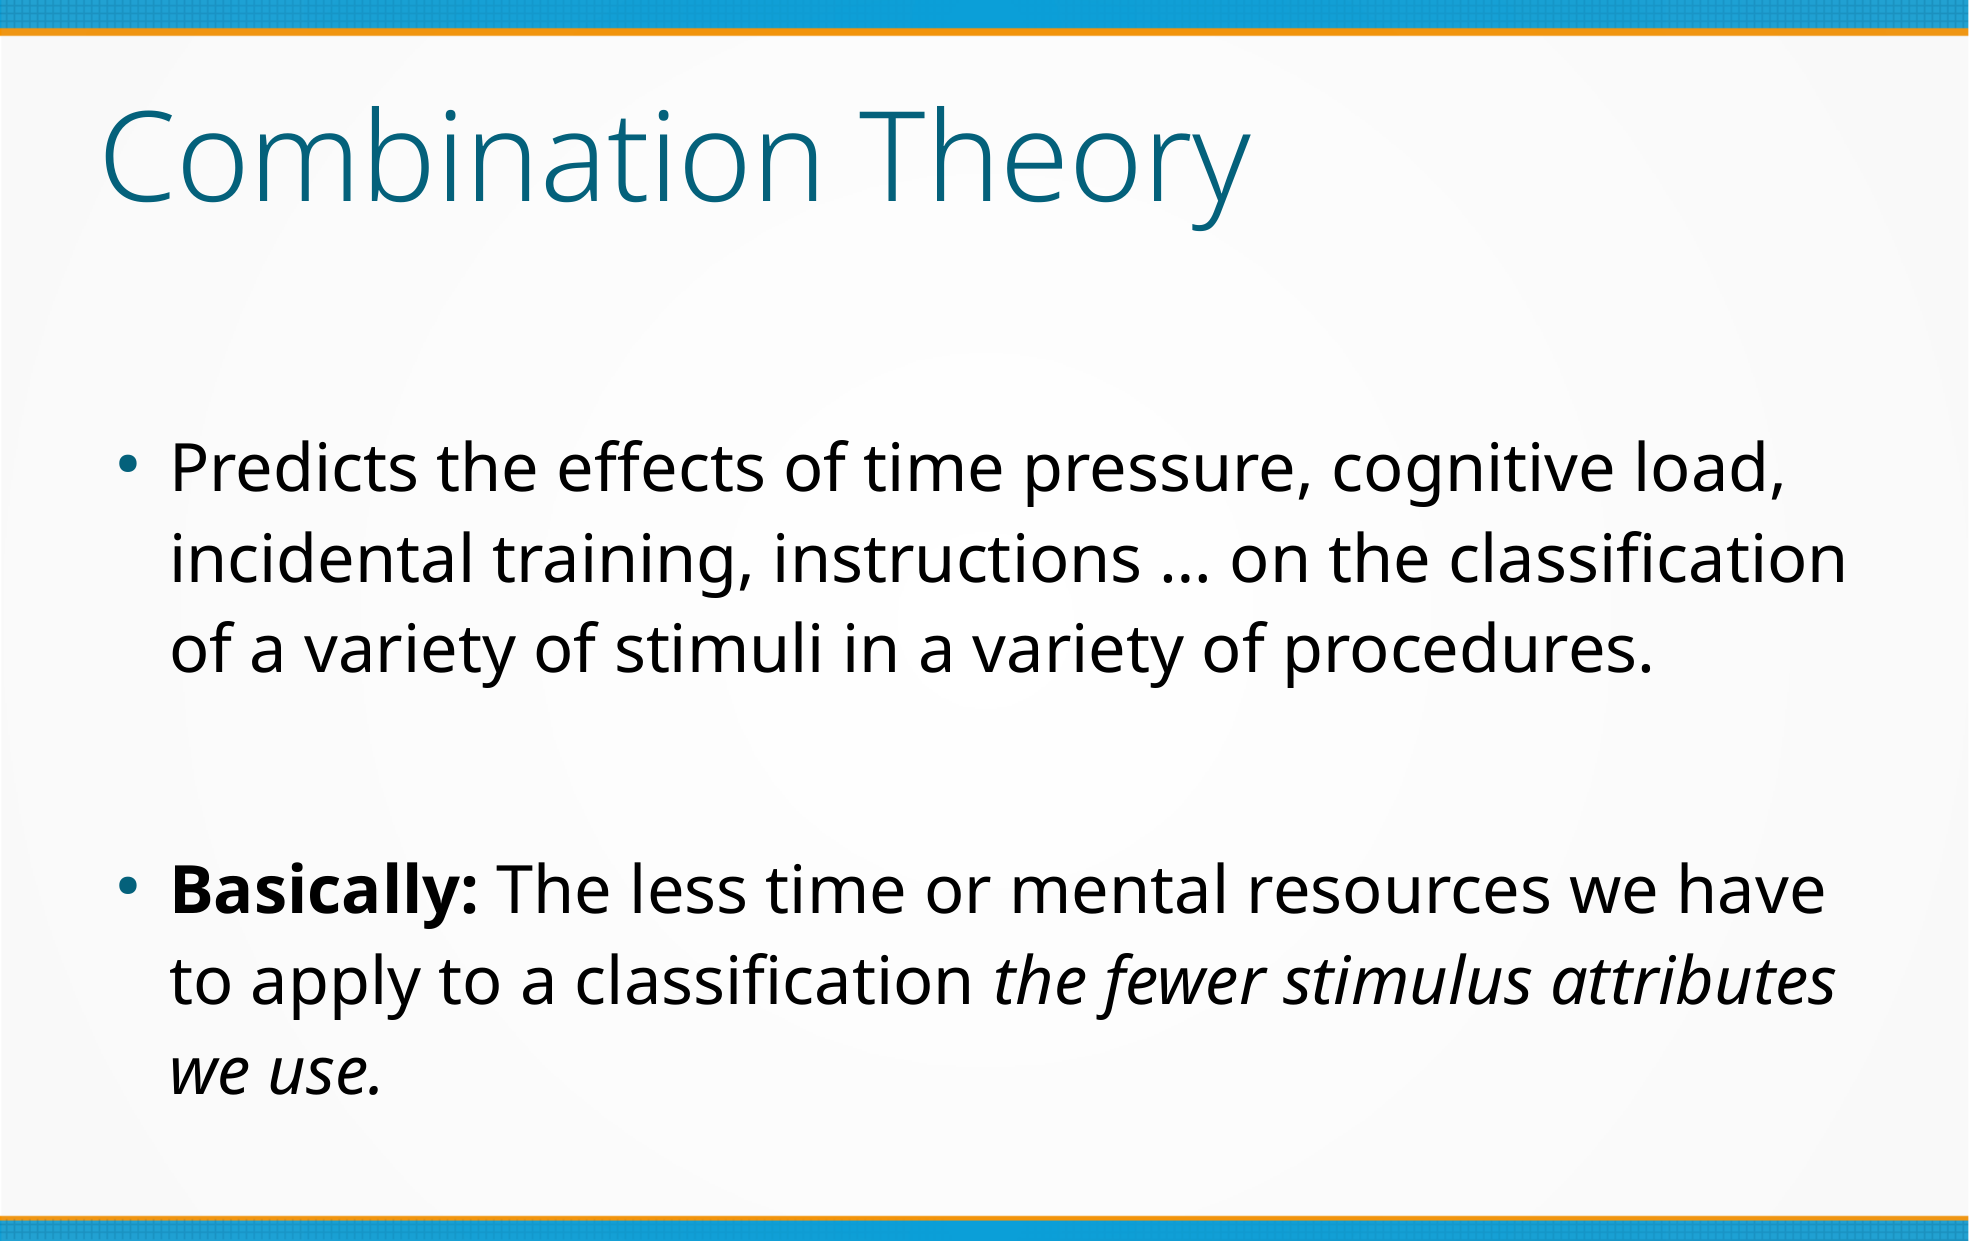

# Combination Theory
Predicts the effects of time pressure, cognitive load, incidental training, instructions … on the classification of a variety of stimuli in a variety of procedures.
Basically: The less time or mental resources we have to apply to a classification the fewer stimulus attributes we use.